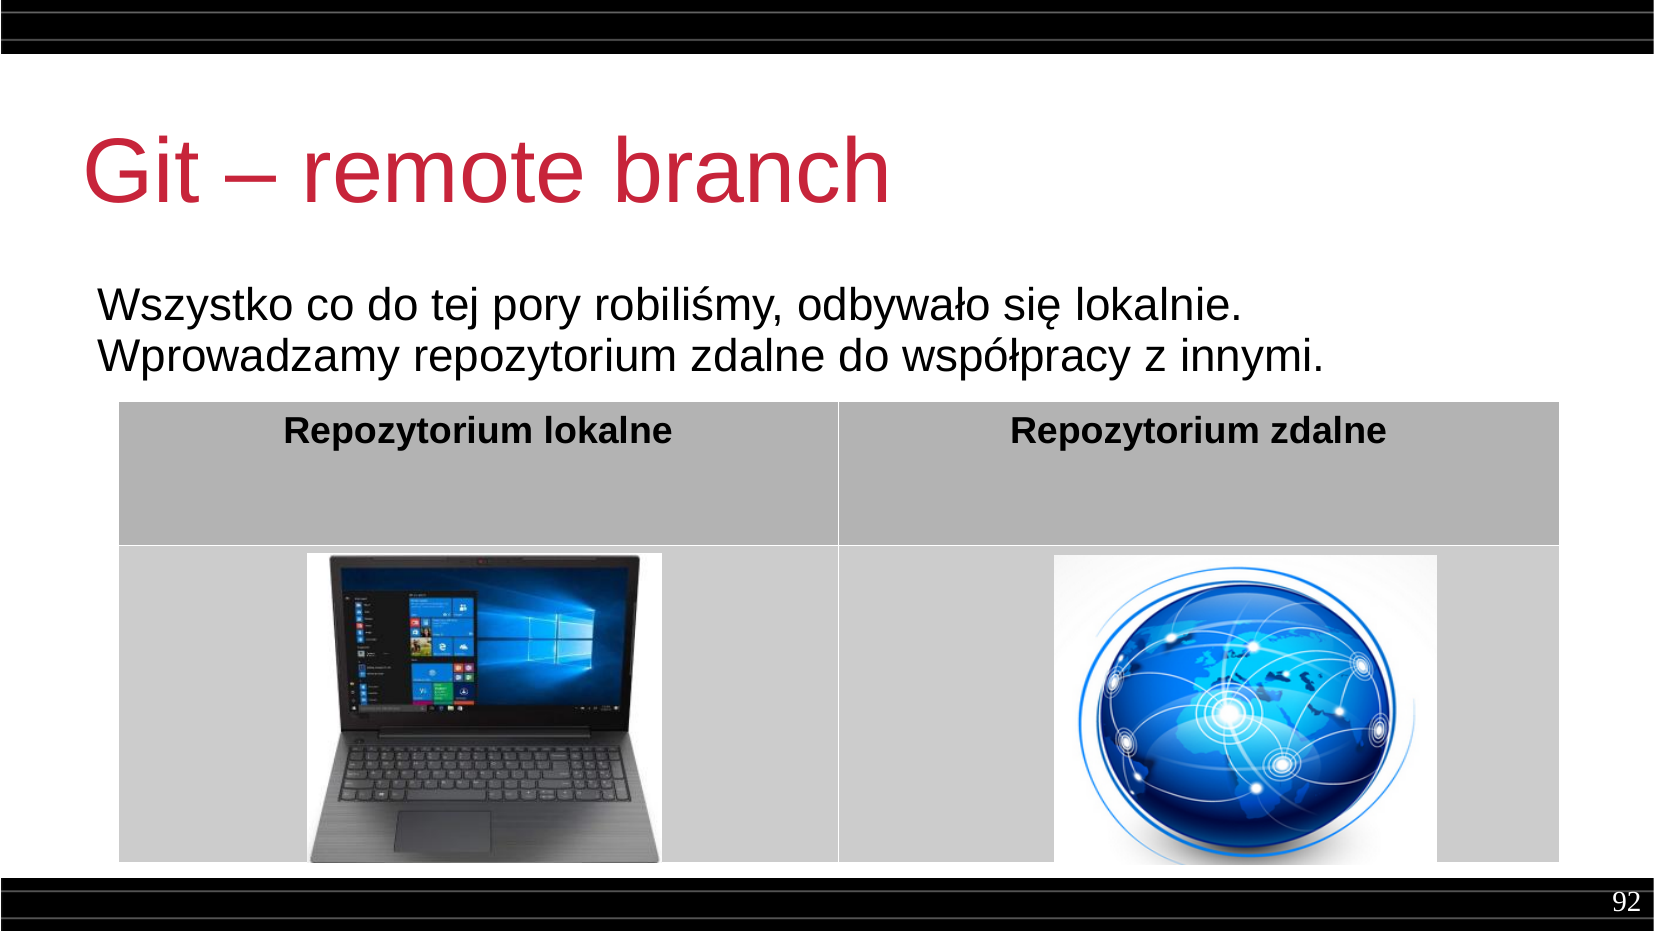

# Git – remote branch
Wszystko co do tej pory robiliśmy, odbywało się lokalnie.
Wprowadzamy repozytorium zdalne do współpracy z innymi.
| Repozytorium lokalne | Repozytorium zdalne |
| --- | --- |
| | |